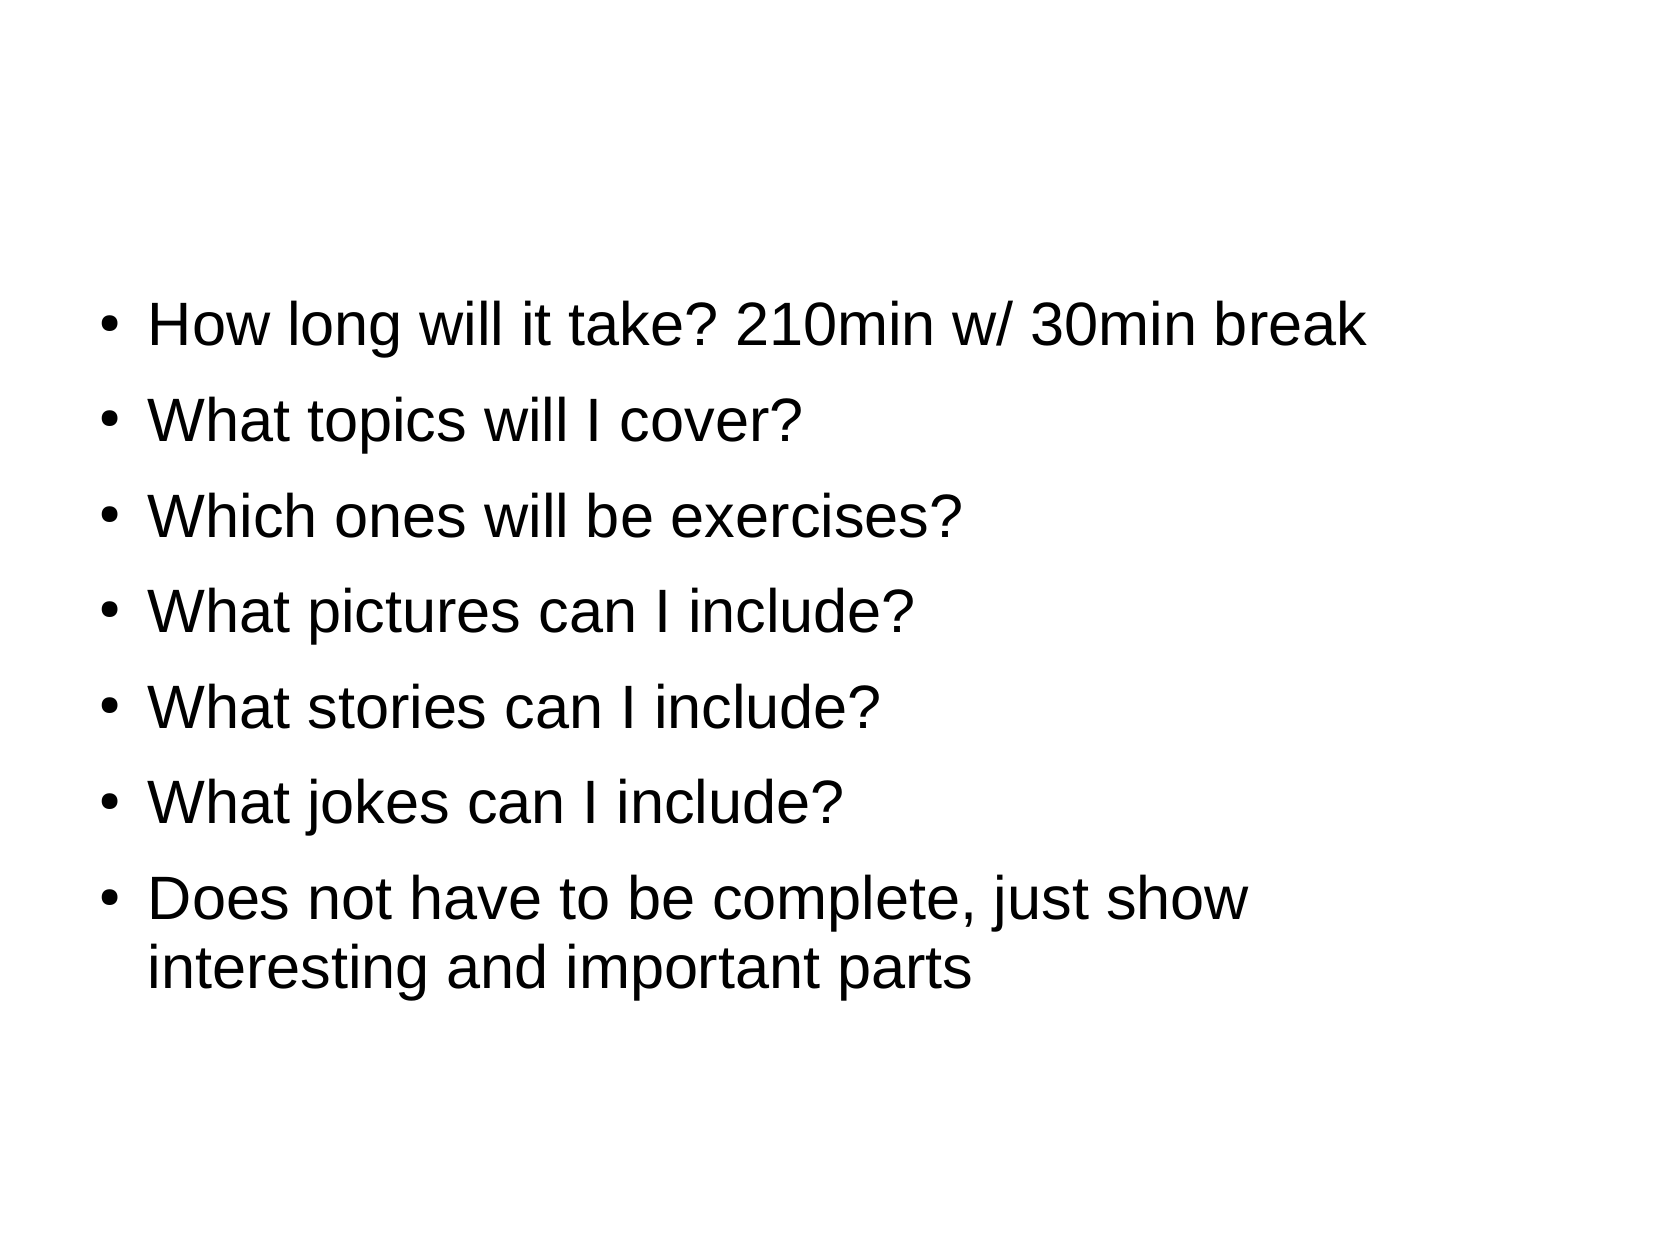

#
How long will it take? 210min w/ 30min break
What topics will I cover?
Which ones will be exercises?
What pictures can I include?
What stories can I include?
What jokes can I include?
Does not have to be complete, just show interesting and important parts